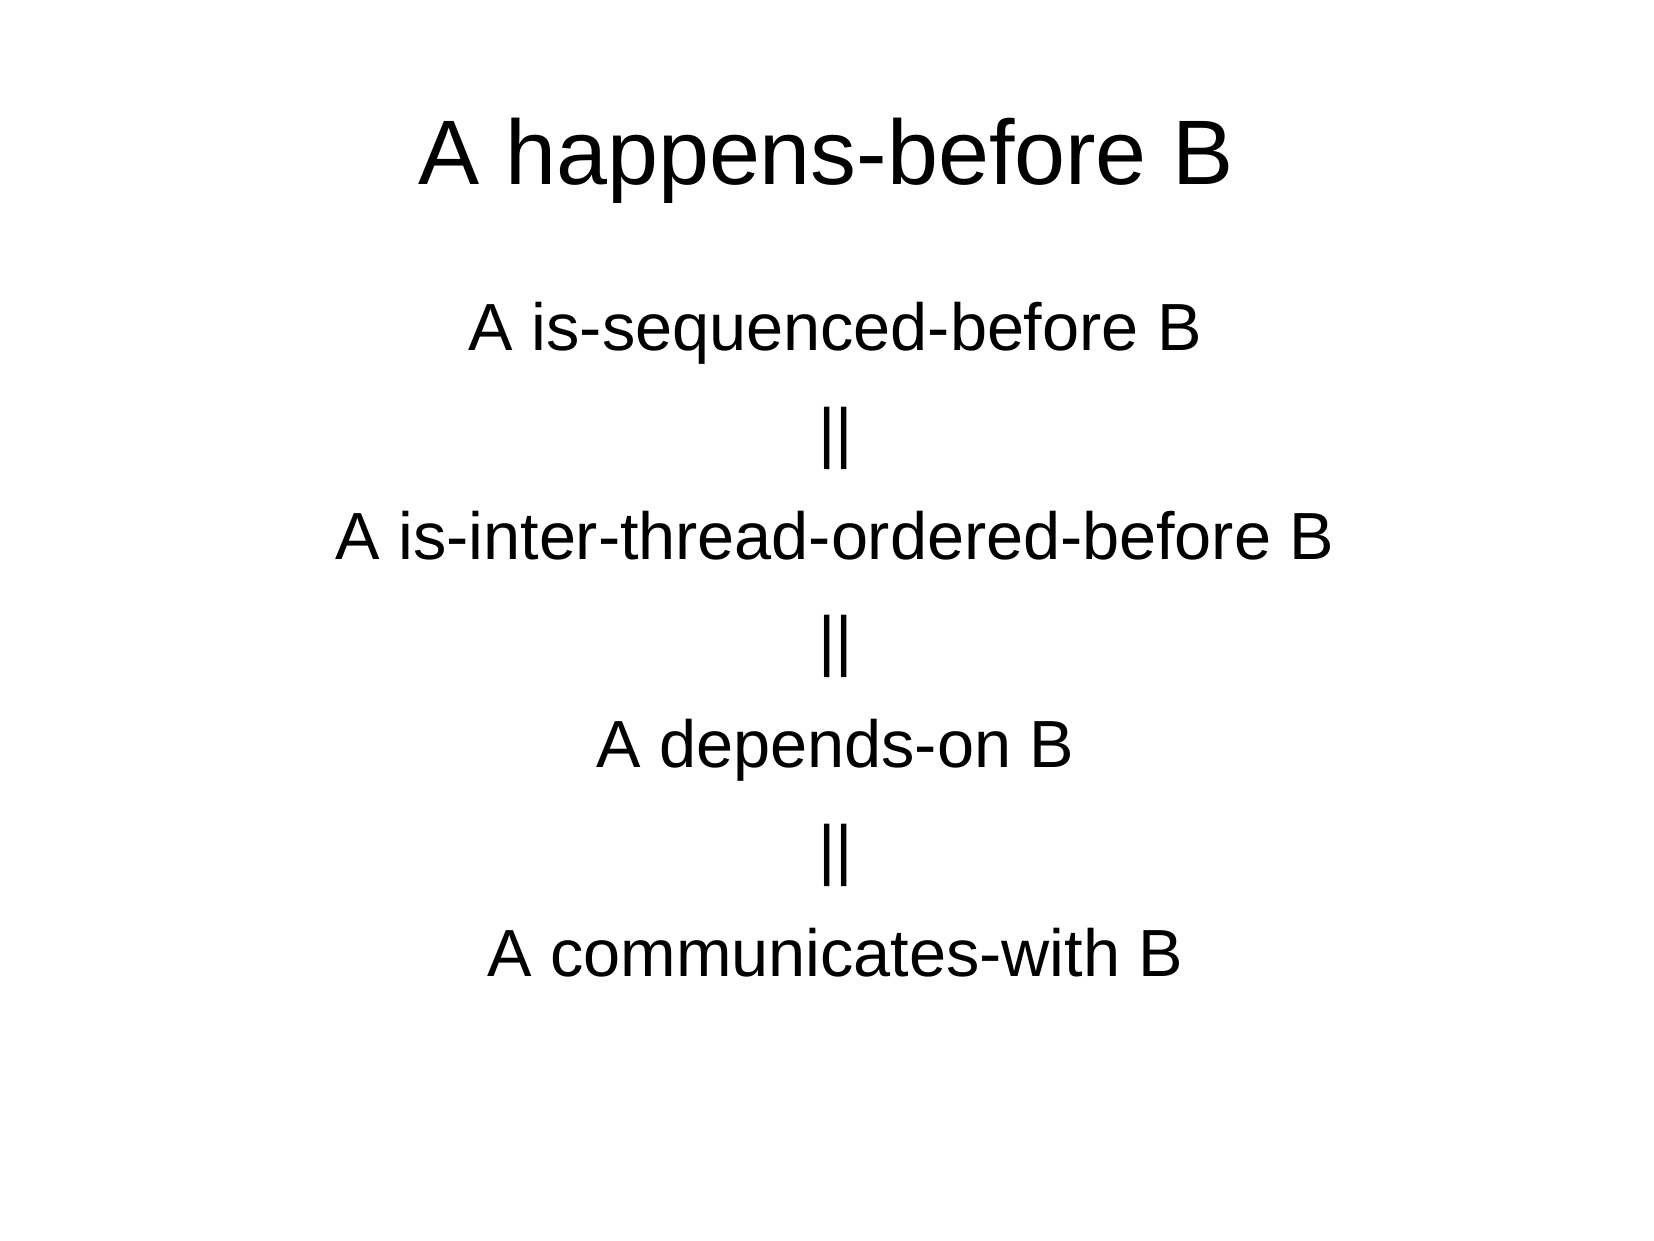

# A happens-before B
A is-sequenced-before B
||
A is-inter-thread-ordered-before B
||
A depends-on B
||
A communicates-with B